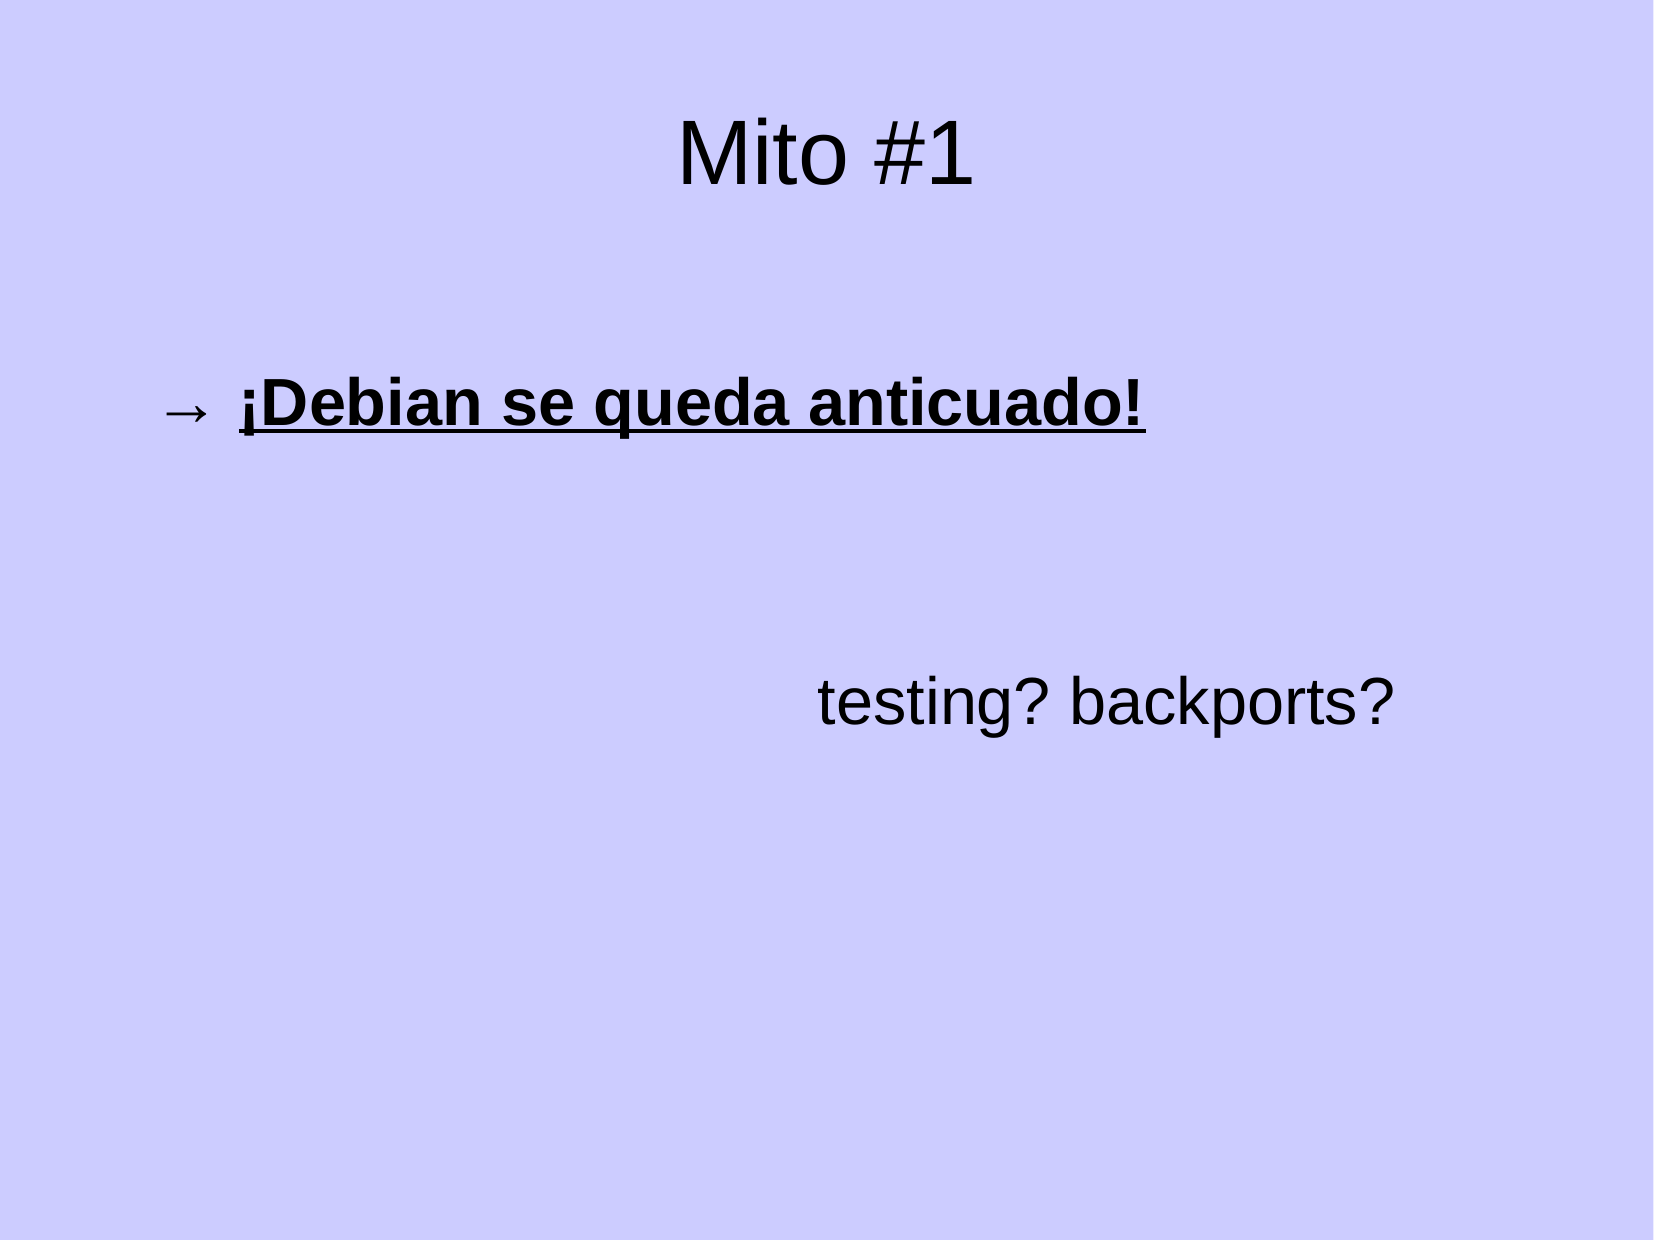

# Mito #1
→ ¡Debian se queda anticuado!
									testing? backports?